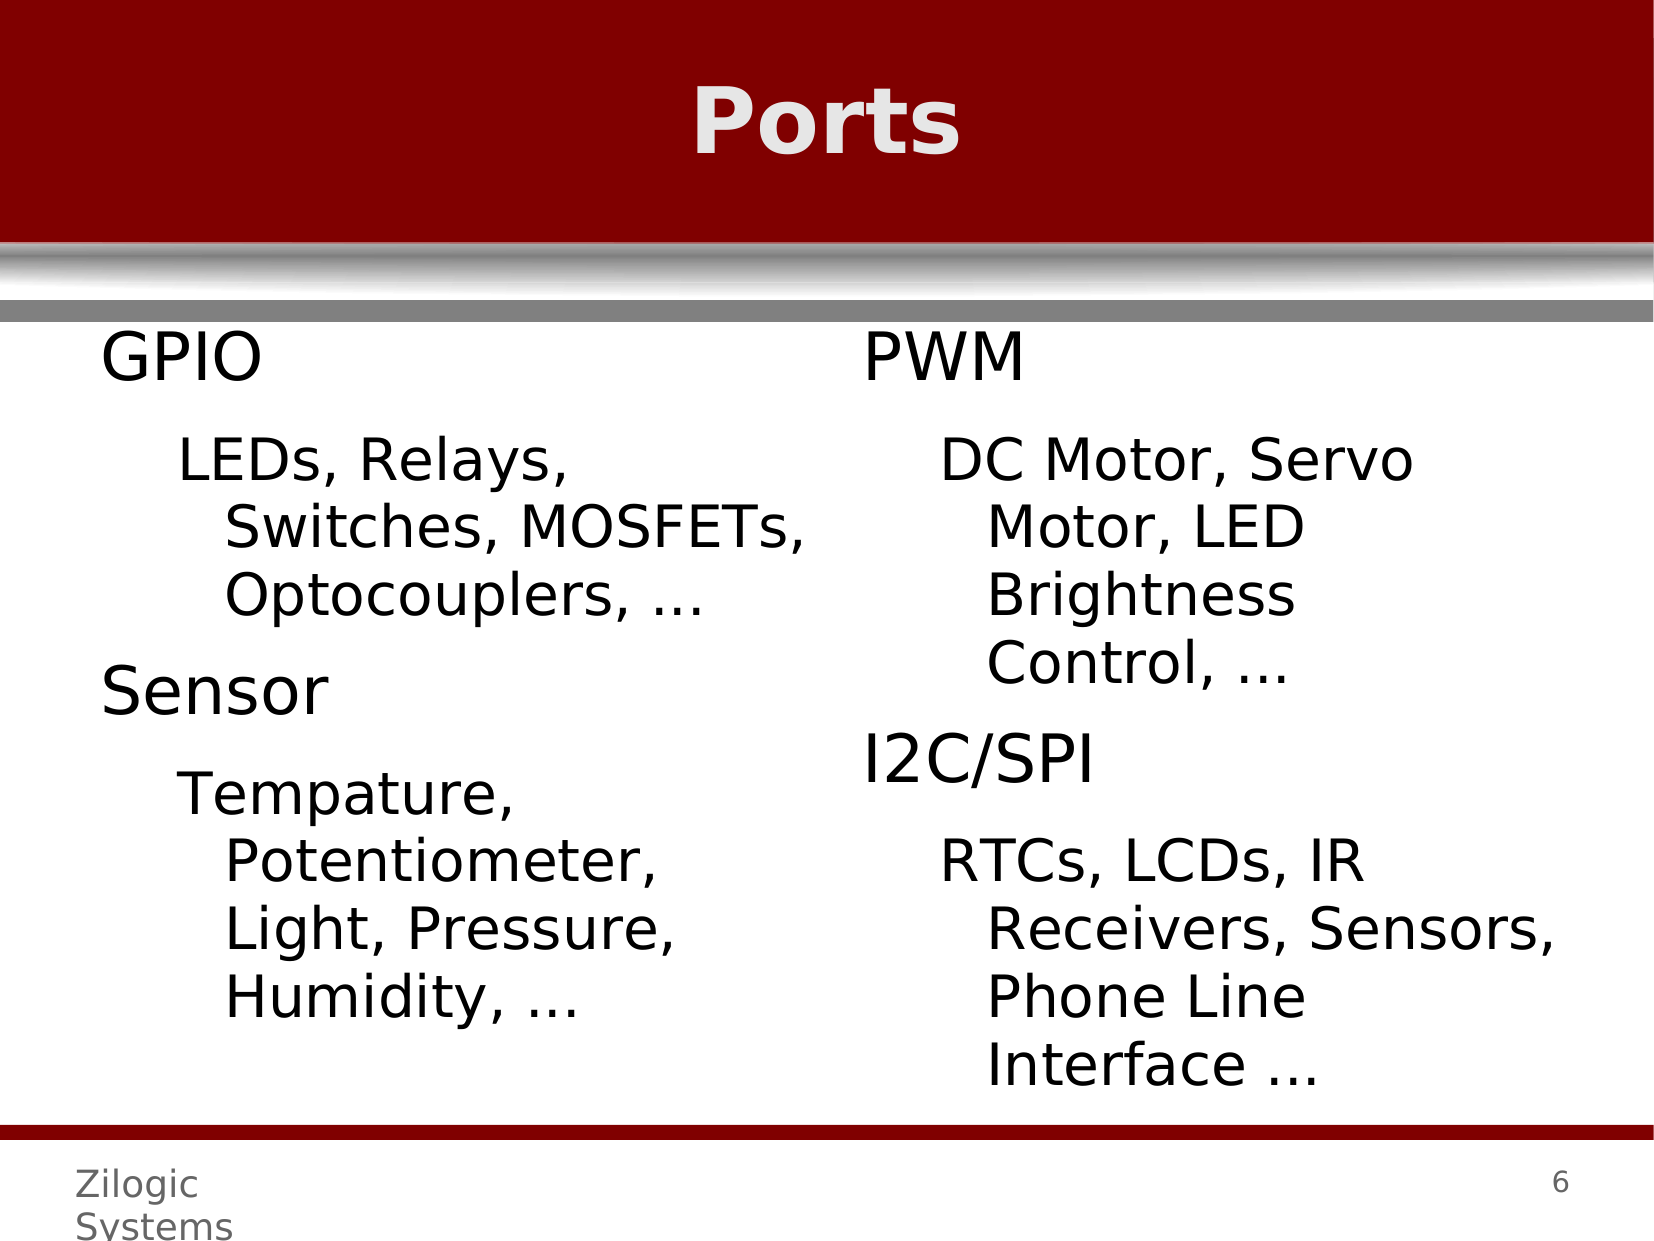

# Ports
GPIO
LEDs, Relays, Switches, MOSFETs, Optocouplers, ...
Sensor
Tempature, Potentiometer, Light, Pressure, Humidity, ...
PWM
DC Motor, Servo Motor, LED Brightness Control, ...
I2C/SPI
RTCs, LCDs, IR Receivers, Sensors, Phone Line Interface ...
6